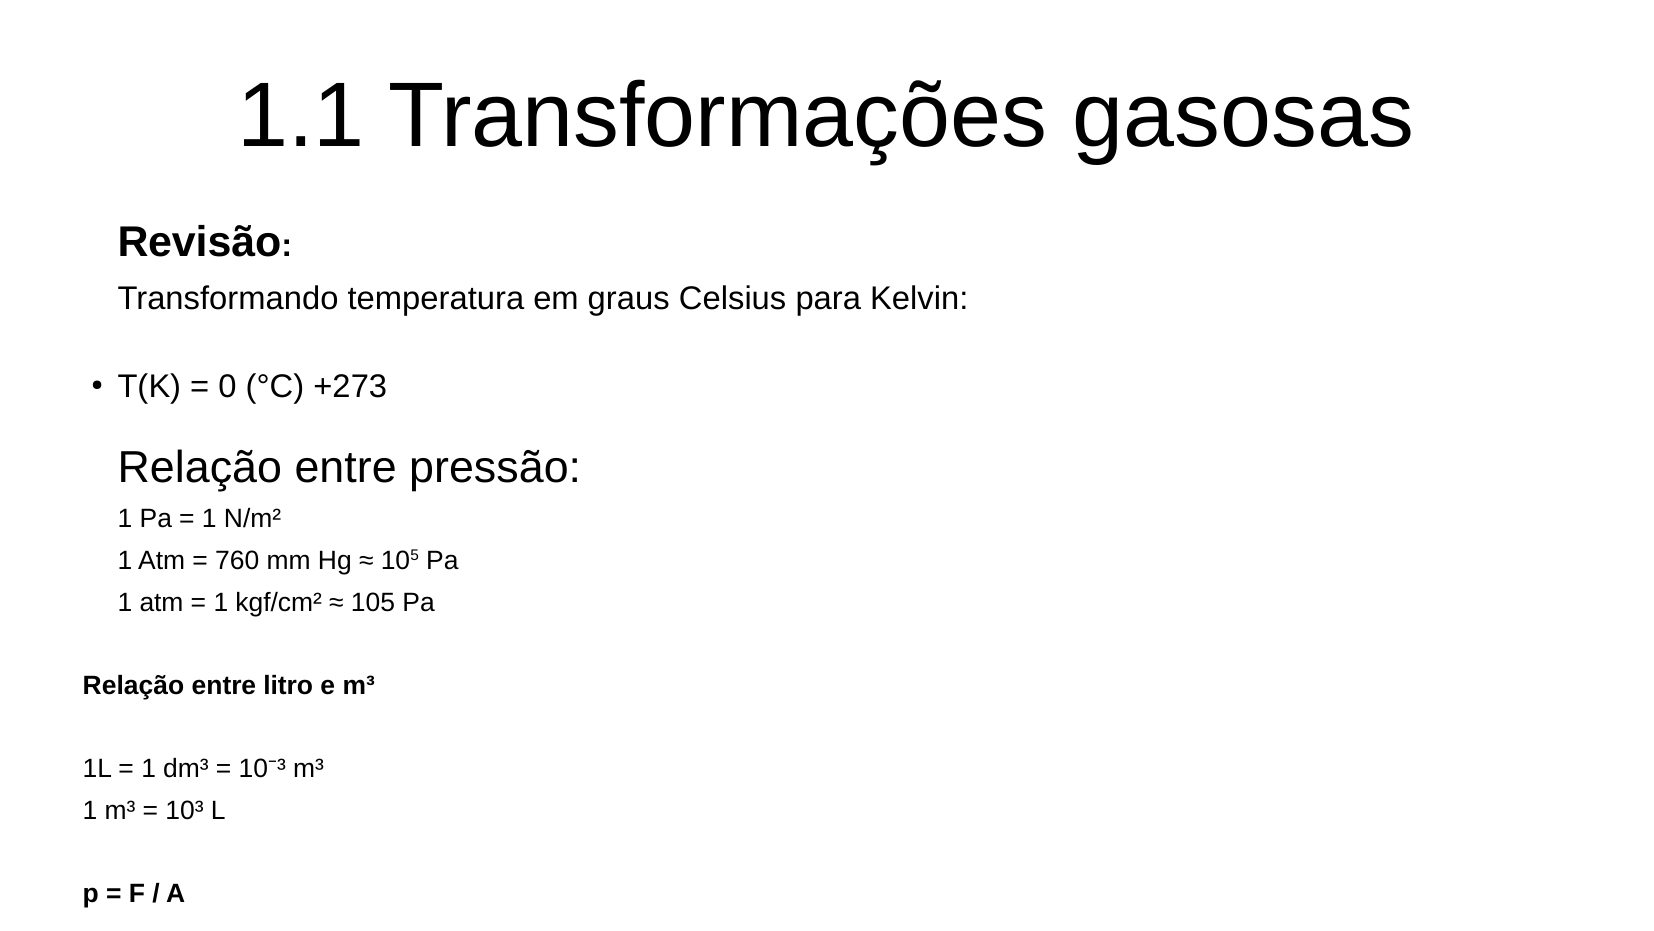

# 1.1 Transformações gasosas
Revisão:
Transformando temperatura em graus Celsius para Kelvin:
T(K) = 0 (°C) +273
Relação entre pressão:
1 Pa = 1 N/m²
1 Atm = 760 mm Hg ≈ 105 Pa
1 atm = 1 kgf/cm² ≈ 105 Pa
Relação entre litro e m³
1L = 1 dm³ = 10⁻³ m³
1 m³ = 10³ L
p = F / A